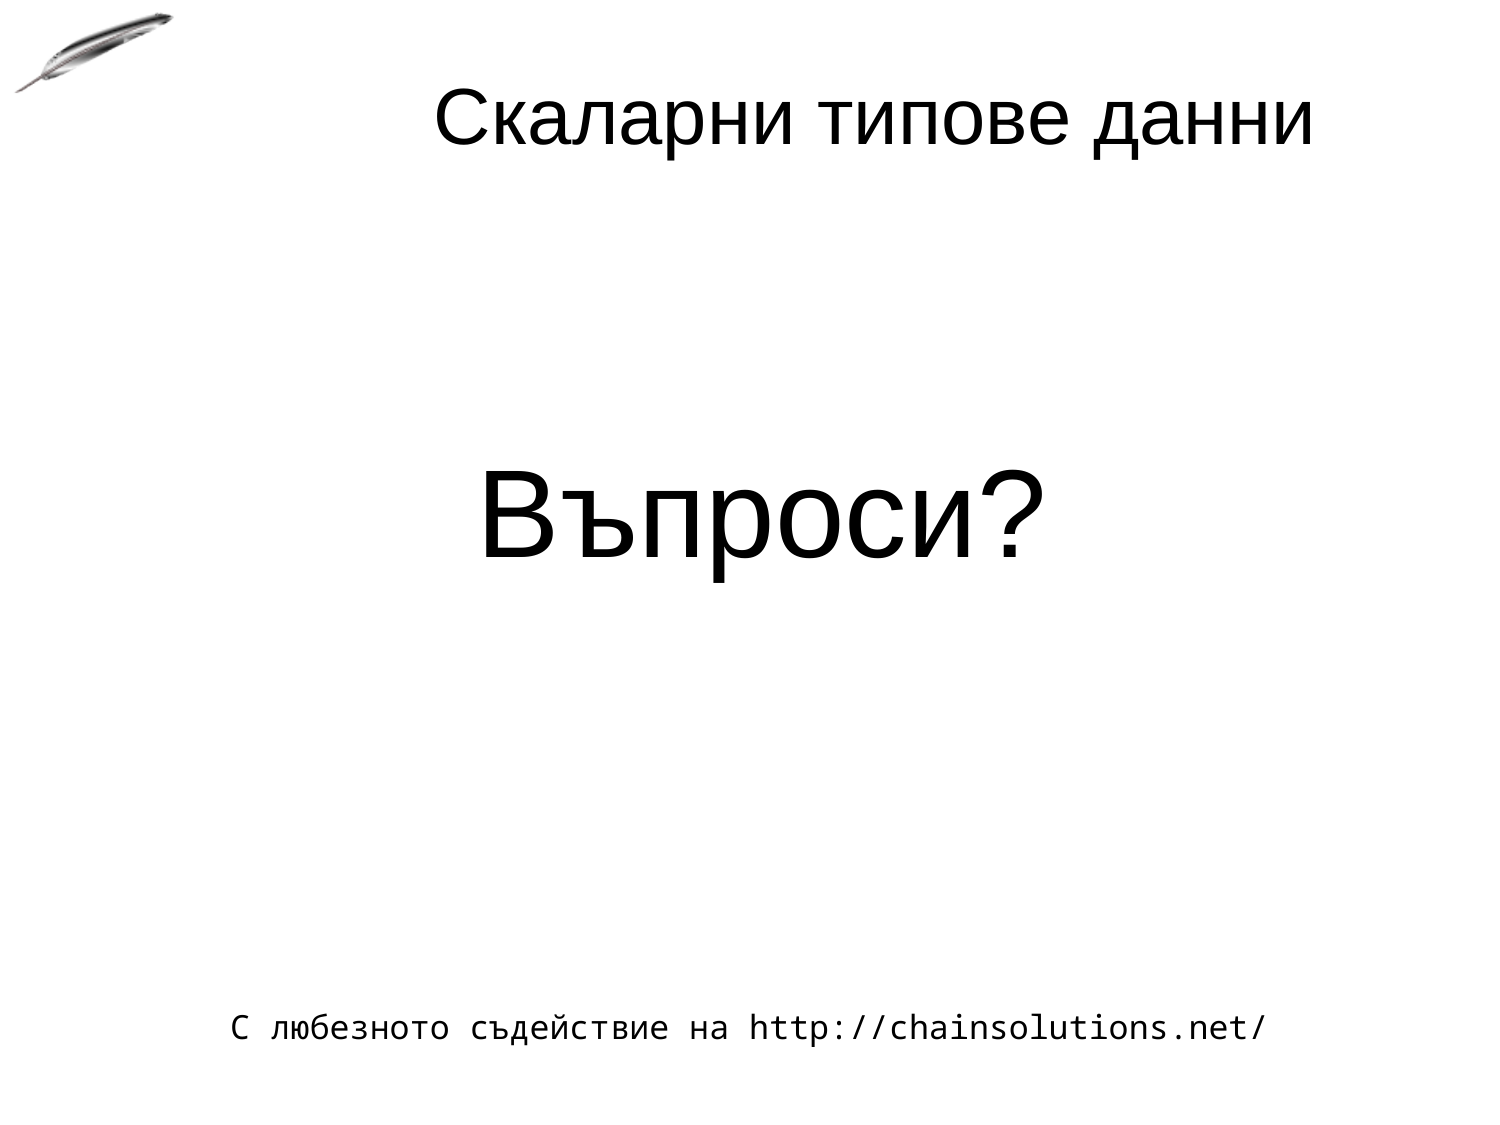

# Скаларни типове данни
Въпроси?
С любезното съдействие на http://chainsolutions.net/